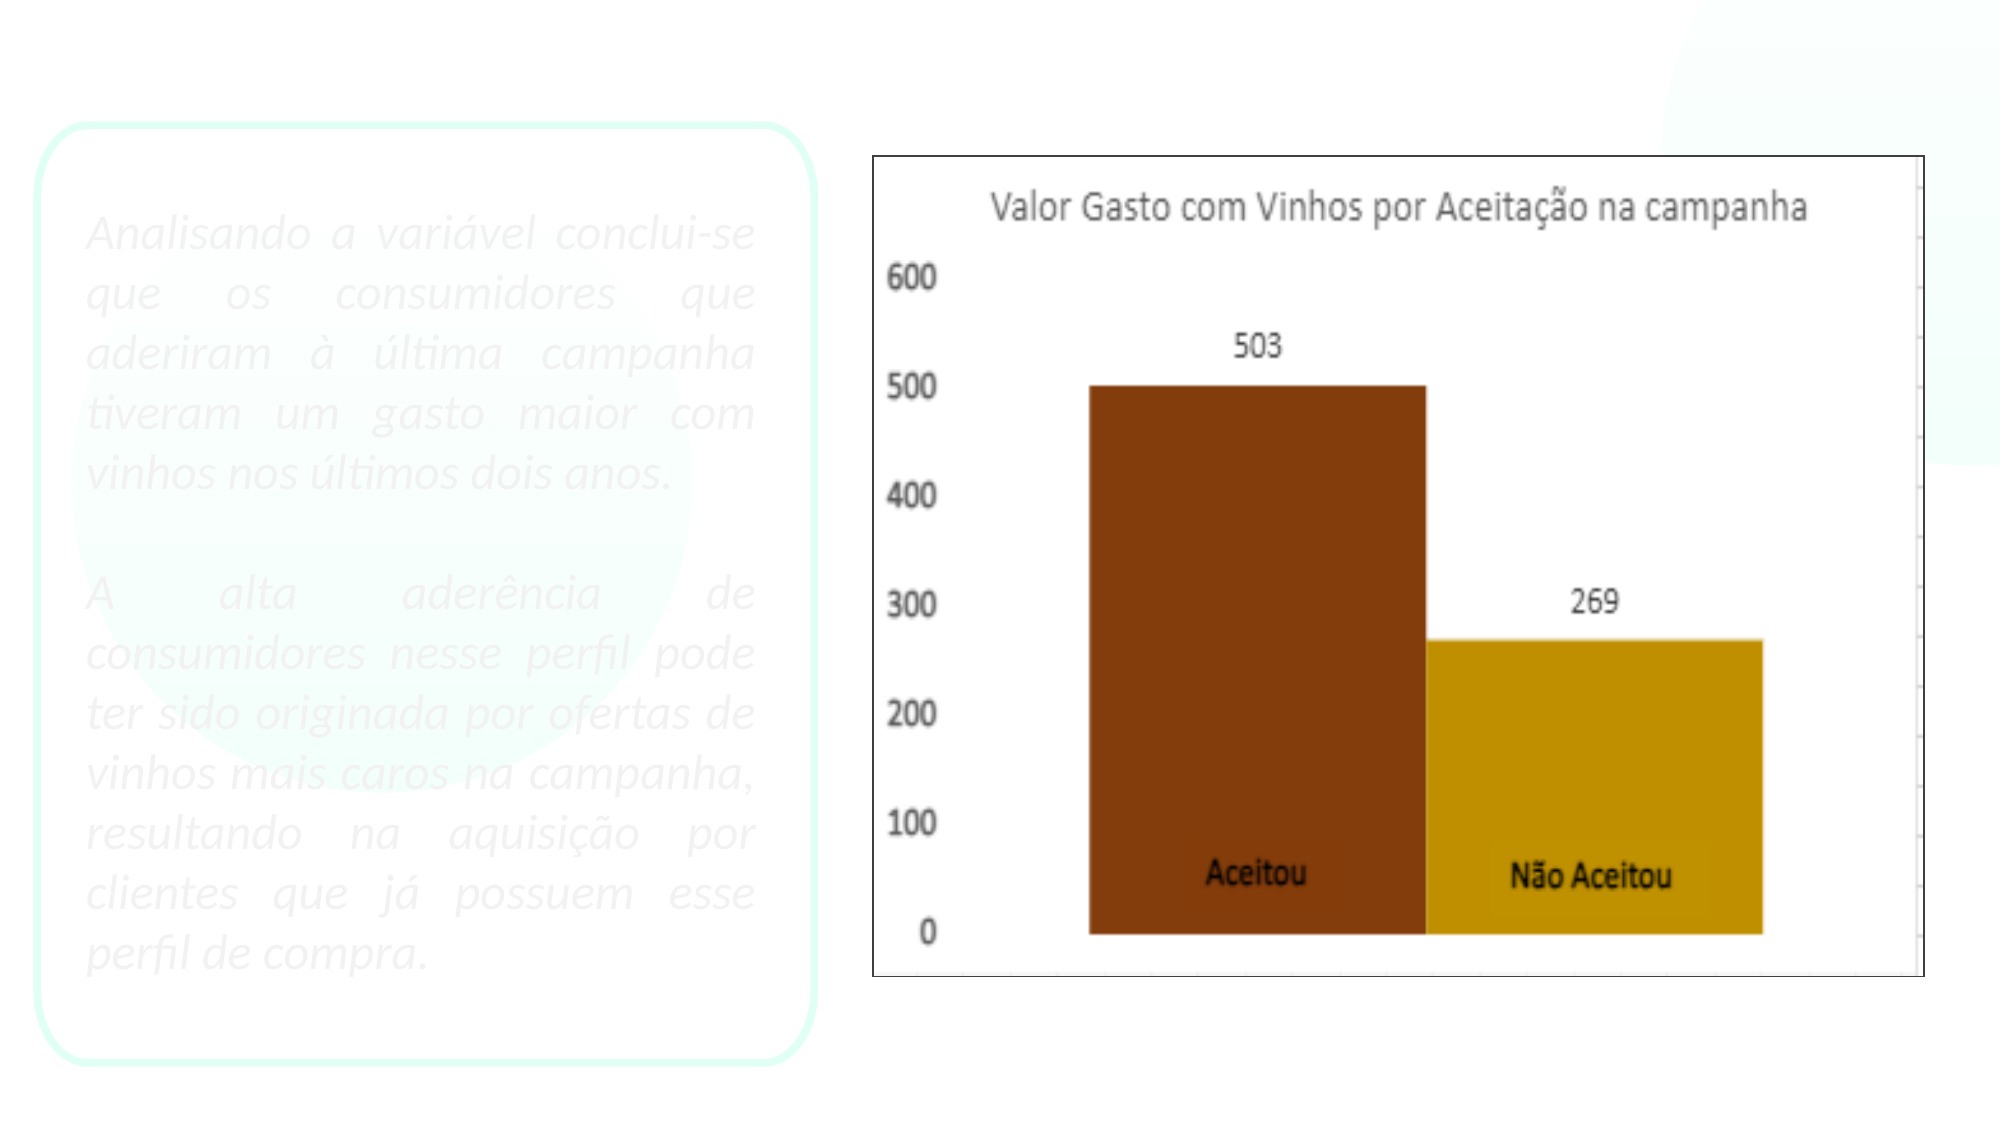

Analisando a variável conclui-se que os consumidores que aderiram à última campanha tiveram um gasto maior com vinhos nos últimos dois anos.
A alta aderência de consumidores nesse perfil pode ter sido originada por ofertas de vinhos mais caros na campanha, resultando na aquisição por clientes que já possuem esse perfil de compra.